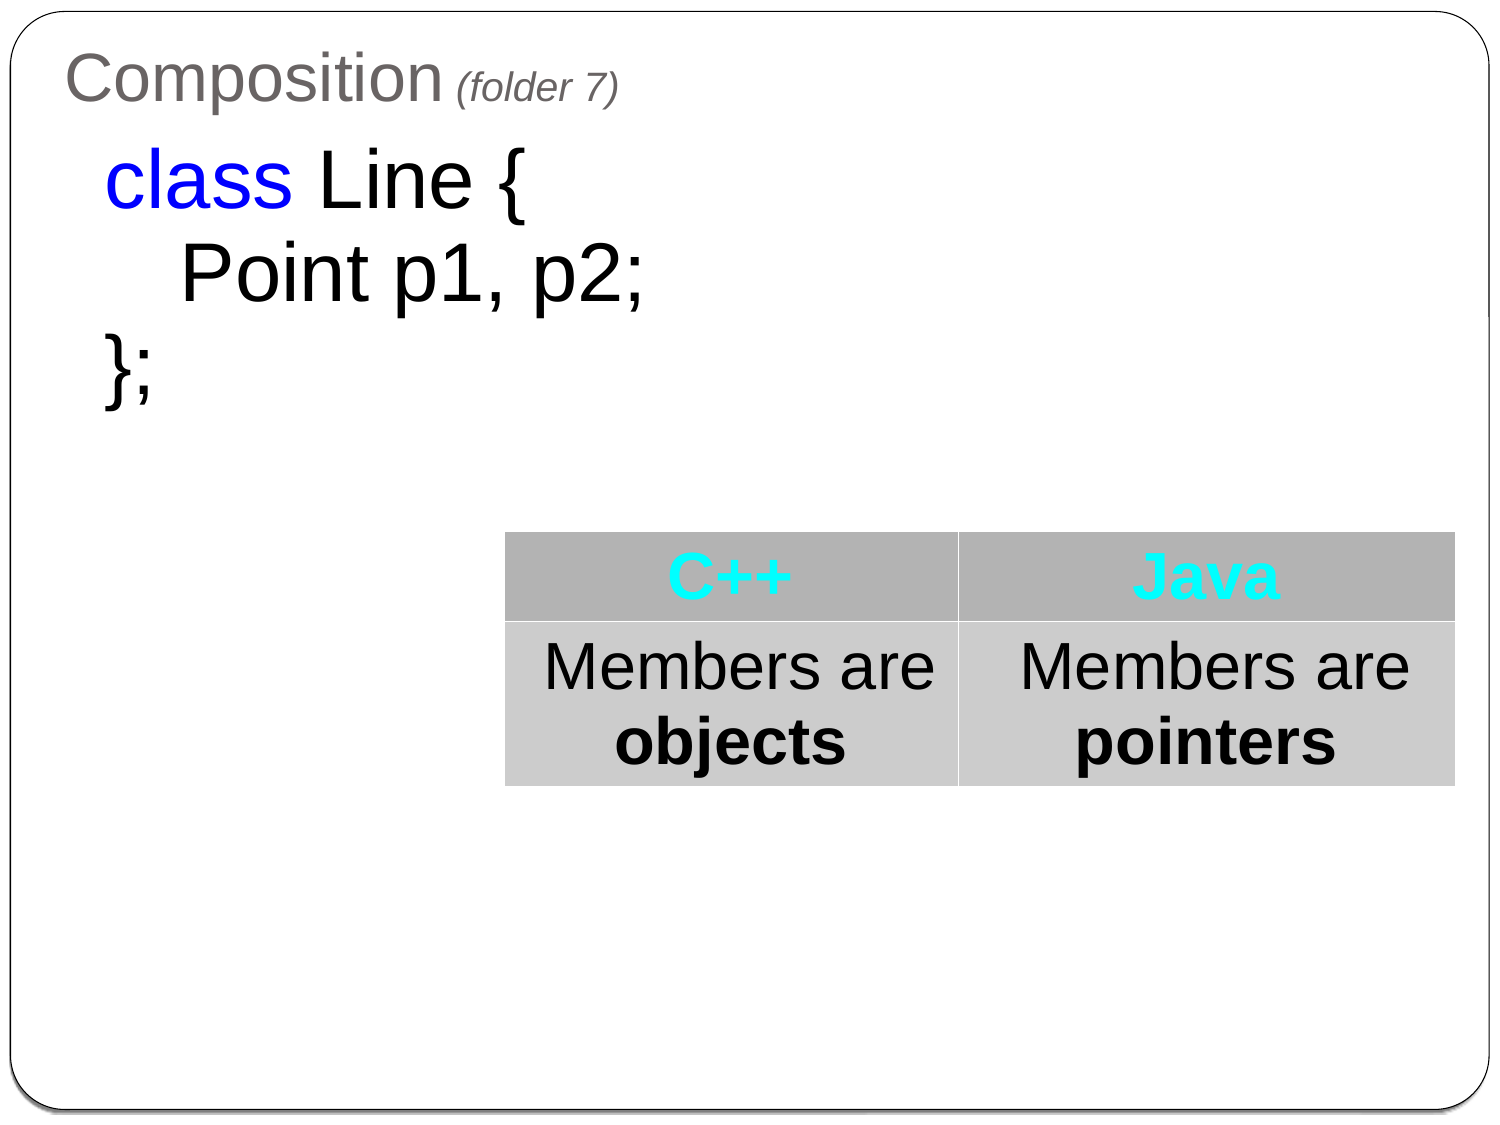

# Composition (folder 7)
class Line {
	Point p1, p2;
};
| C++ | Java |
| --- | --- |
| Members are objects | Members are pointers |